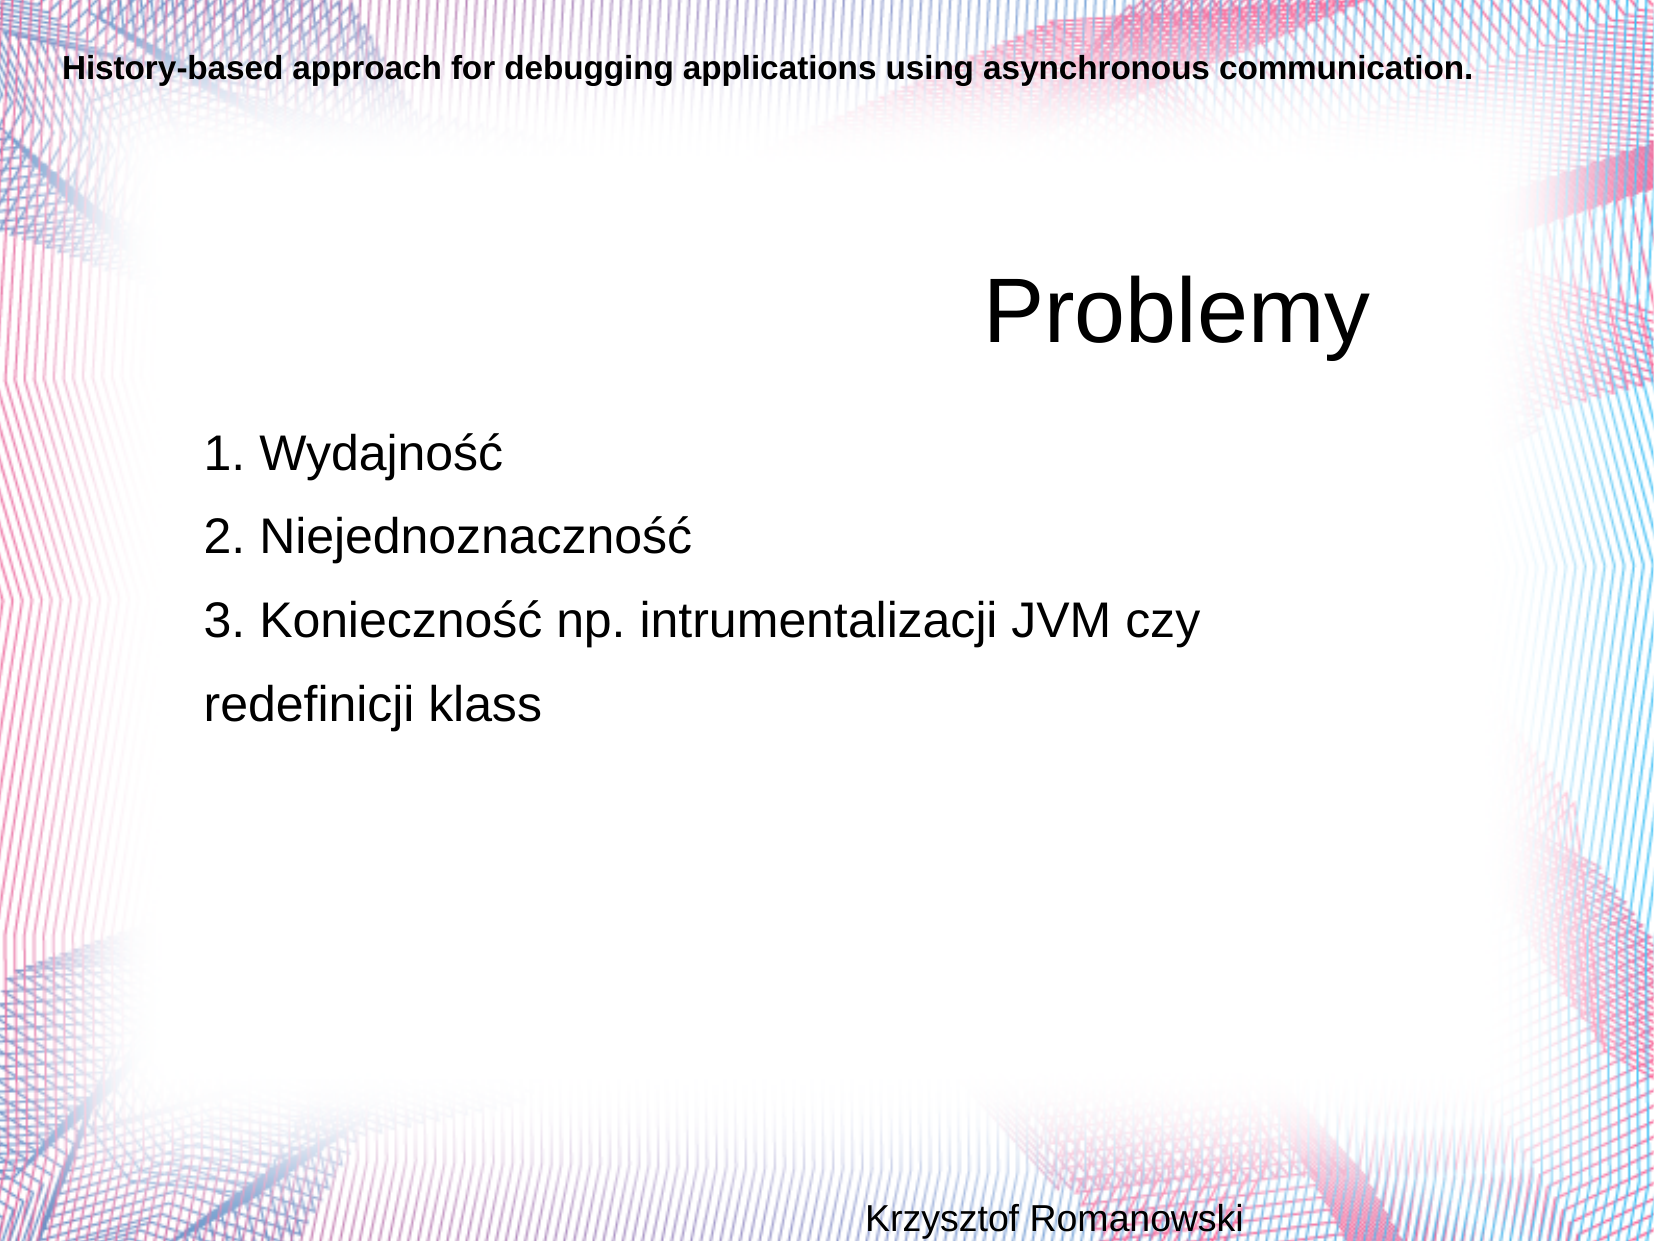

History-based approach for debugging applications using asynchronous communication.
Problemy
1. Wydajność
2. Niejednoznaczność
3. Konieczność np. intrumentalizacji JVM czy redefinicji klass
Krzysztof Romanowski